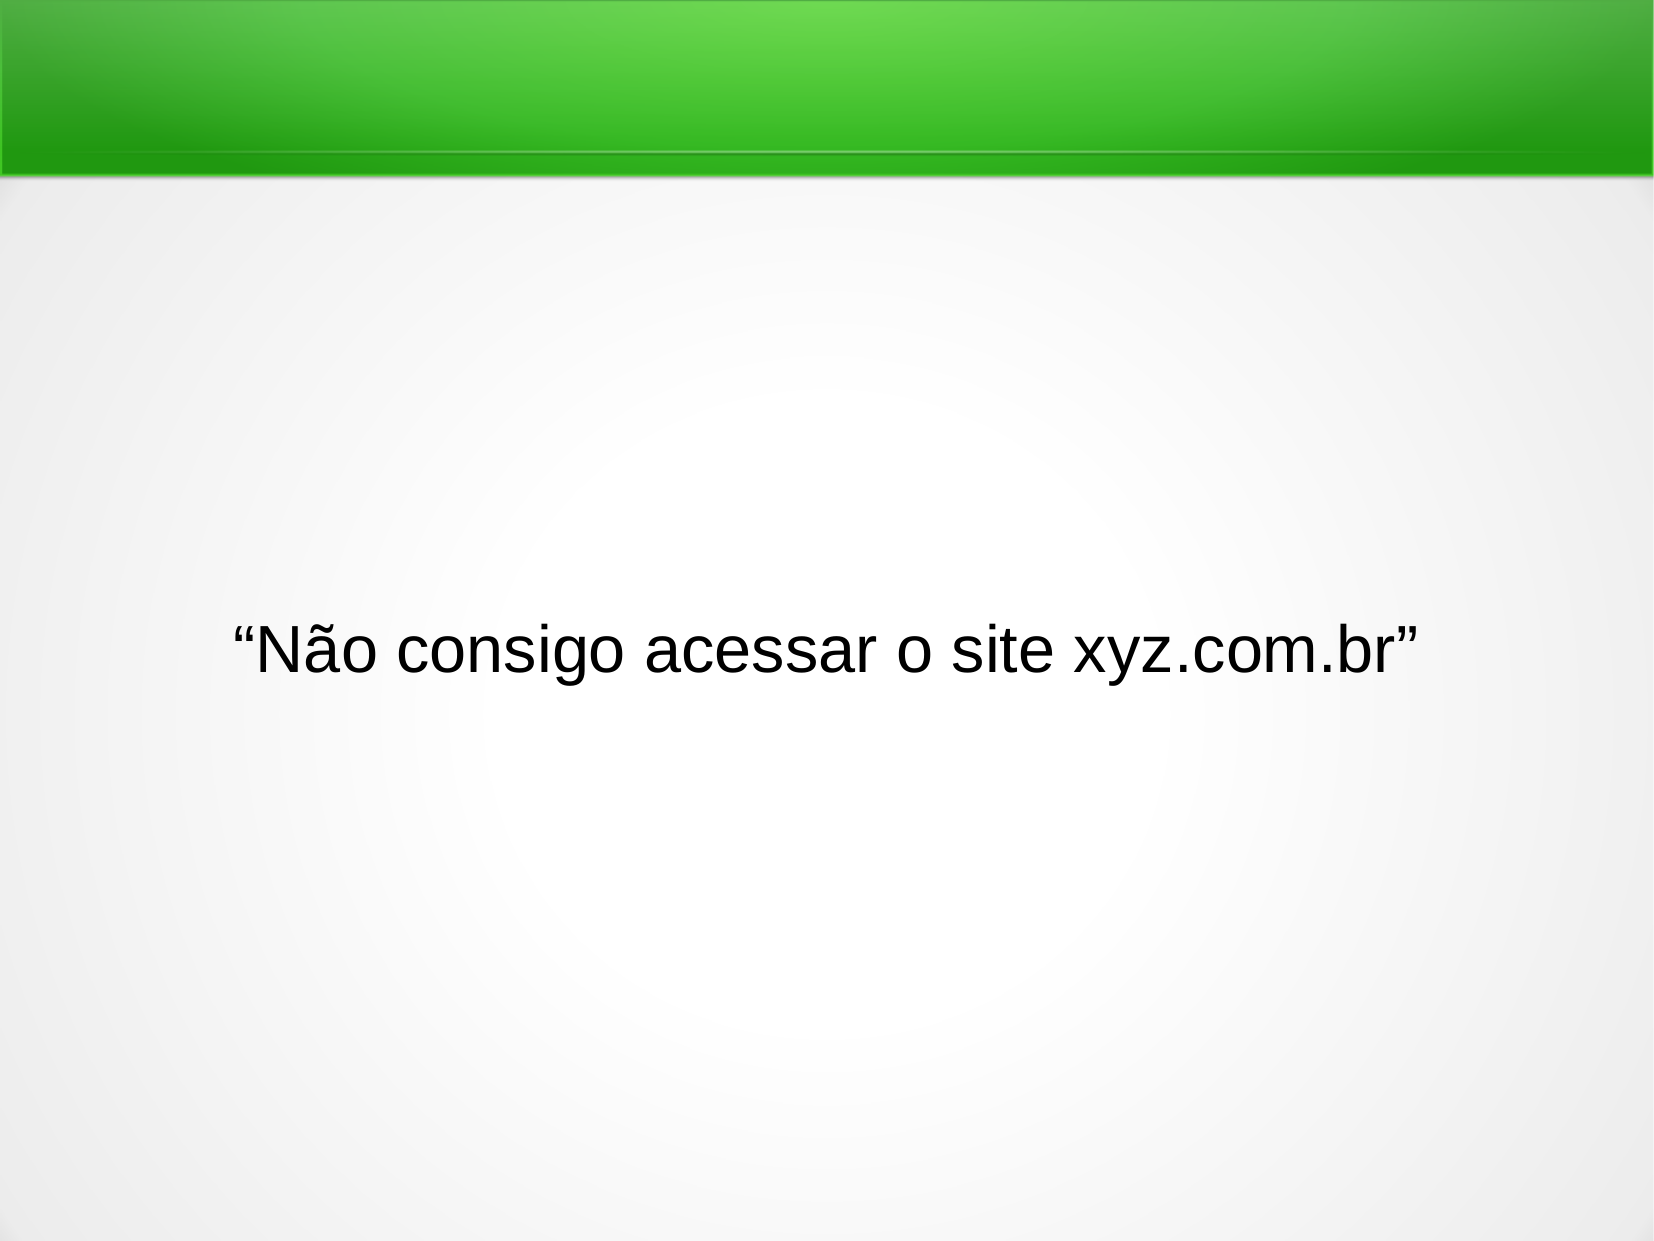

#
“Não consigo acessar o site xyz.com.br”